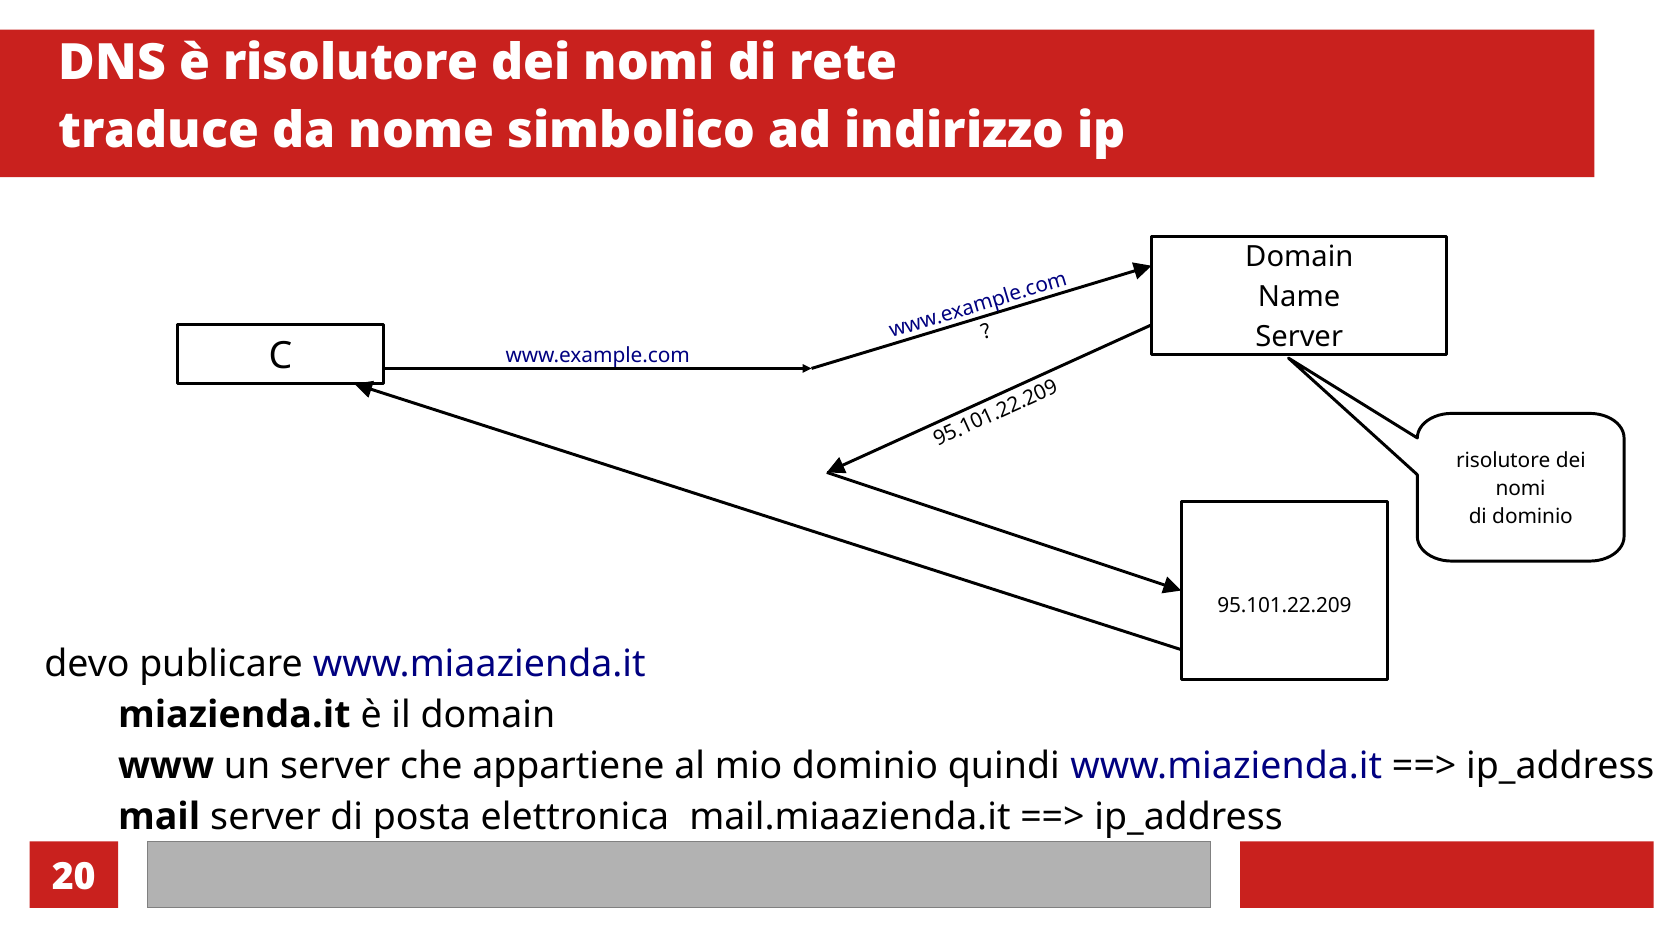

# DNS è risolutore dei nomi di rete traduce da nome simbolico ad indirizzo ip
Domain
Name
Server
www.example.com
?
C
95.101.22.209
www.example.com
risolutore dei nomi
di dominio
95.101.22.209
devo publicare www.miaazienda.it
	miazienda.it è il domain
	www un server che appartiene al mio dominio quindi www.miazienda.it ==> ip_address
	mail server di posta elettronica mail.miaazienda.it ==> ip_address
20